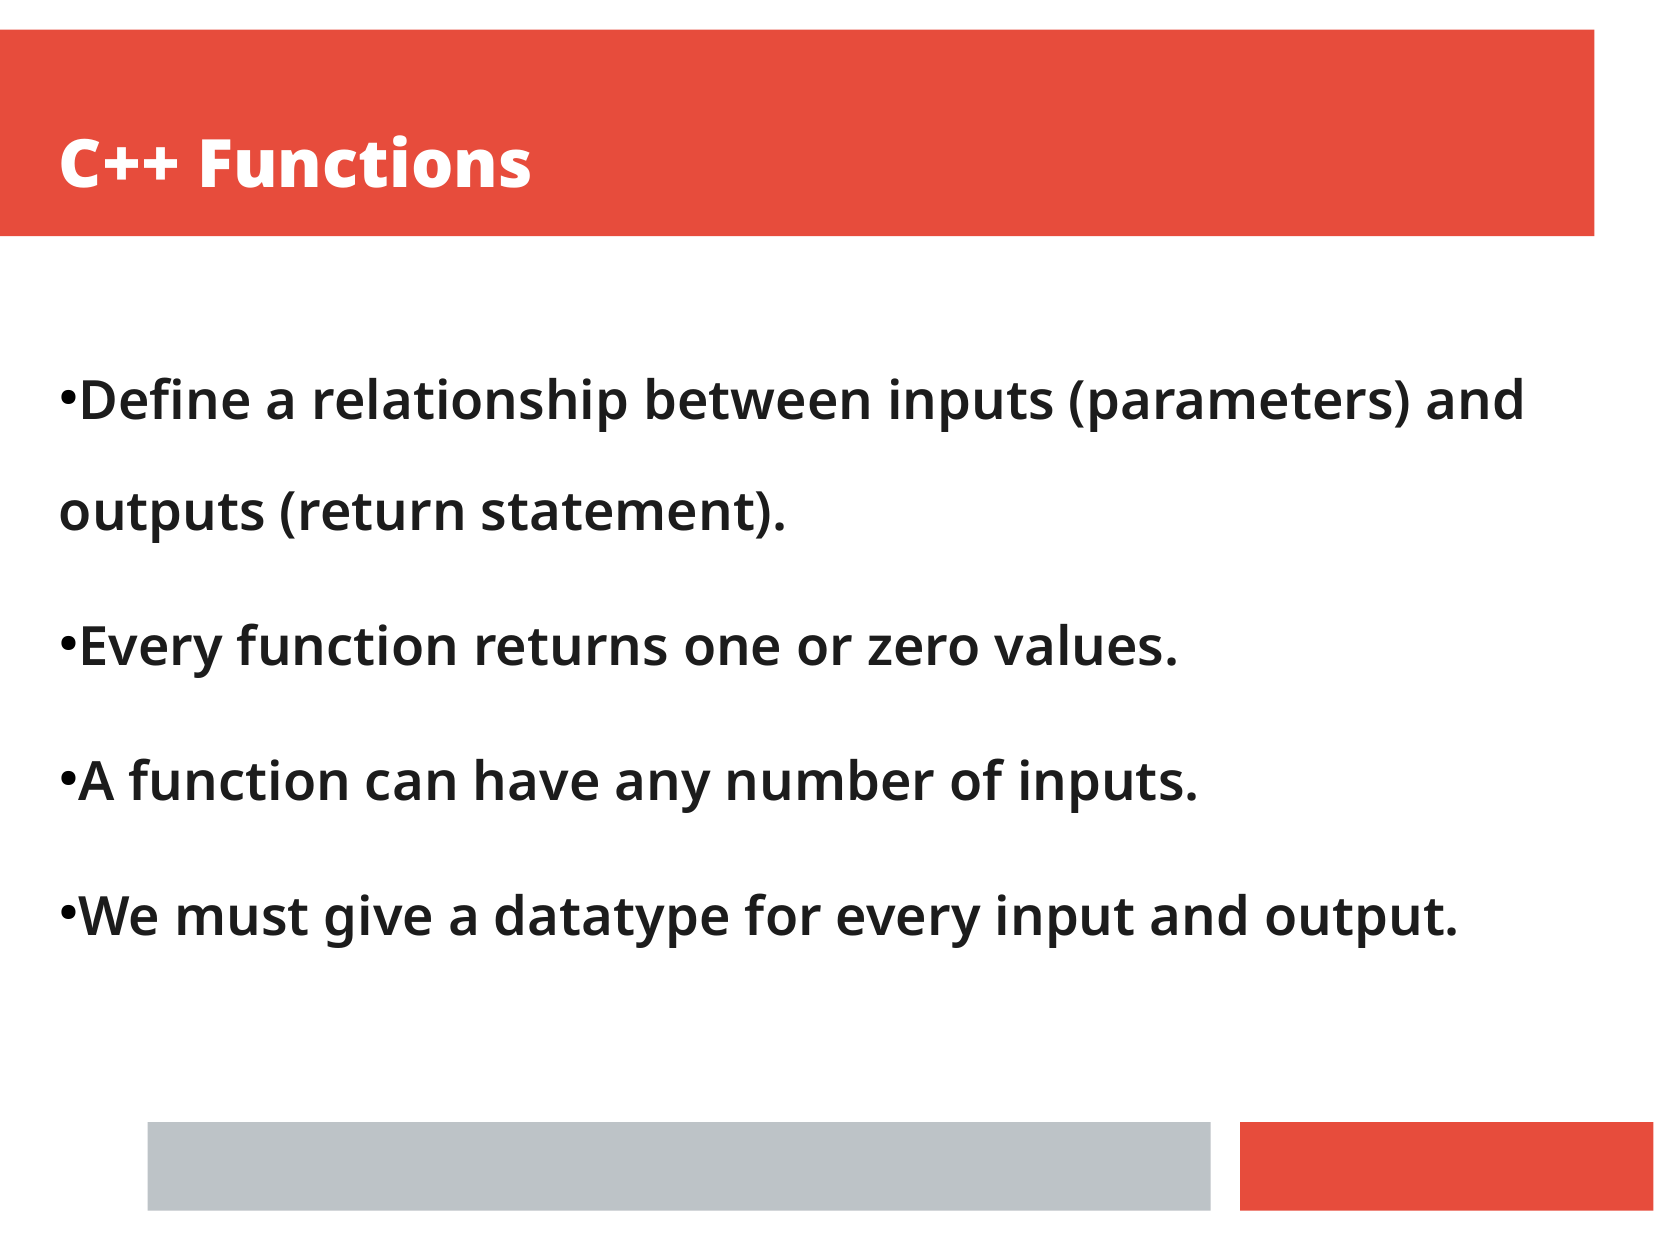

# C++ Functions
Define a relationship between inputs (parameters) and outputs (return statement).
Every function returns one or zero values.
A function can have any number of inputs.
We must give a datatype for every input and output.